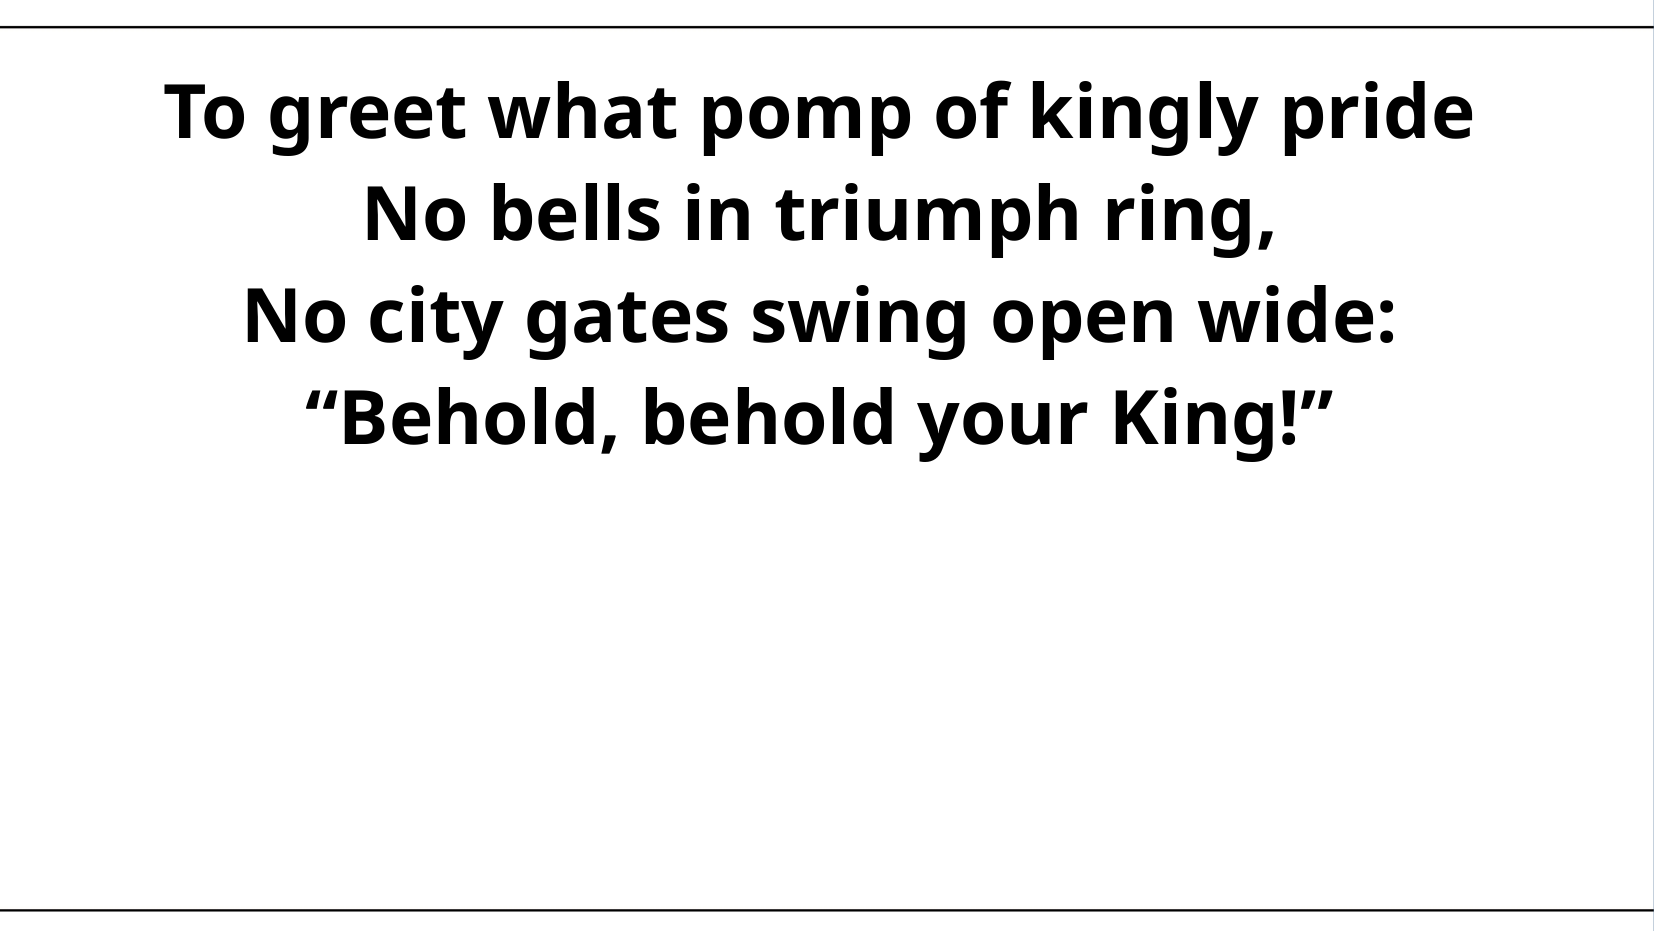

To greet what pomp of kingly pride
No bells in triumph ring,
No city gates swing open wide:
“Behold, behold your King!”